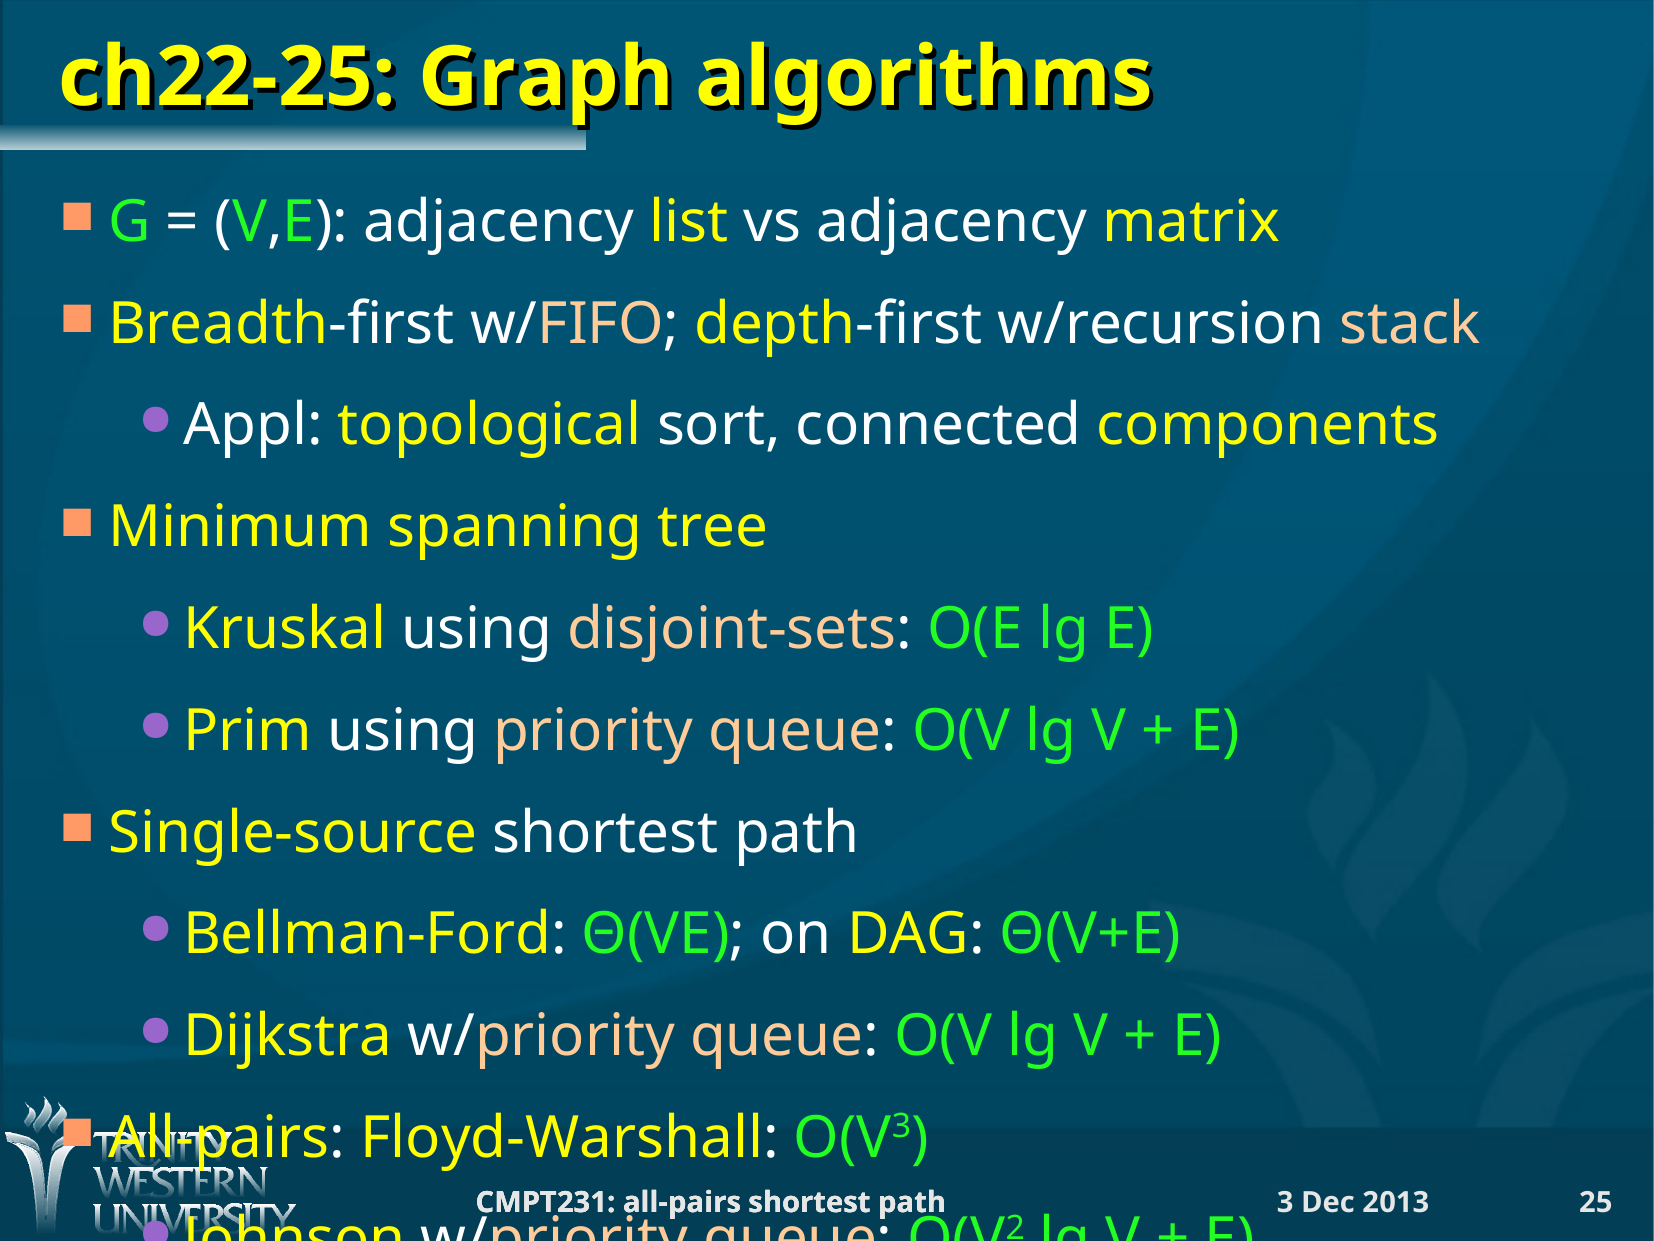

# ch22-25: Graph algorithms
G = (V,E): adjacency list vs adjacency matrix
Breadth-first w/FIFO; depth-first w/recursion stack
Appl: topological sort, connected components
Minimum spanning tree
Kruskal using disjoint-sets: O(E lg E)
Prim using priority queue: O(V lg V + E)
Single-source shortest path
Bellman-Ford: Θ(VE); on DAG: Θ(V+E)
Dijkstra w/priority queue: O(V lg V + E)
All-pairs: Floyd-Warshall: O(V3)
Johnson w/priority queue: O(V2 lg V + E)
CMPT231: all-pairs shortest path
3 Dec 2013
25